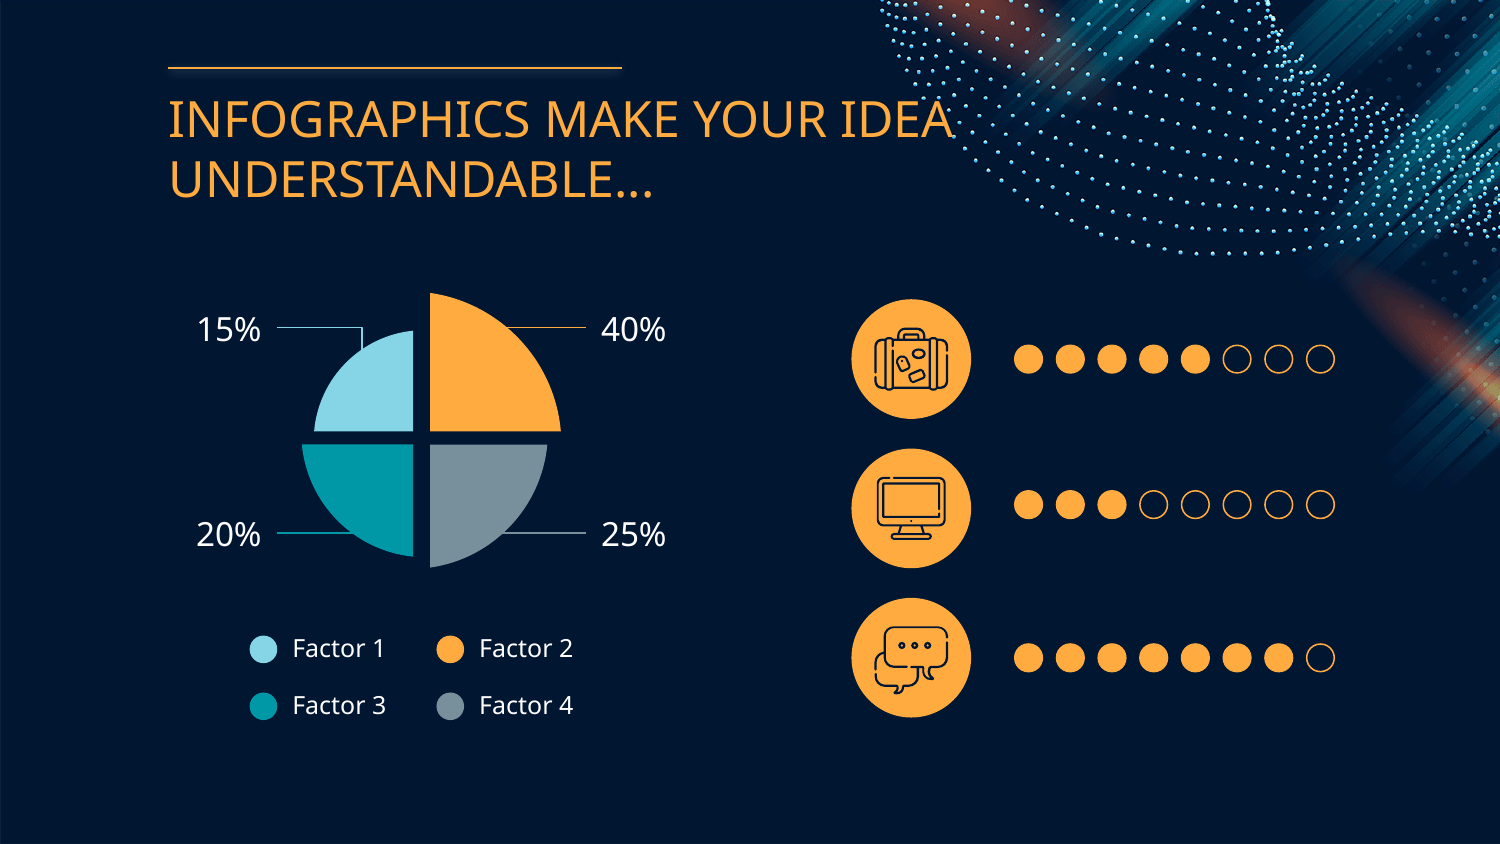

# INFOGRAPHICS MAKE YOUR IDEA UNDERSTANDABLE...
15%
40%
20%
25%
Factor 1
Factor 2
Factor 3
Factor 4